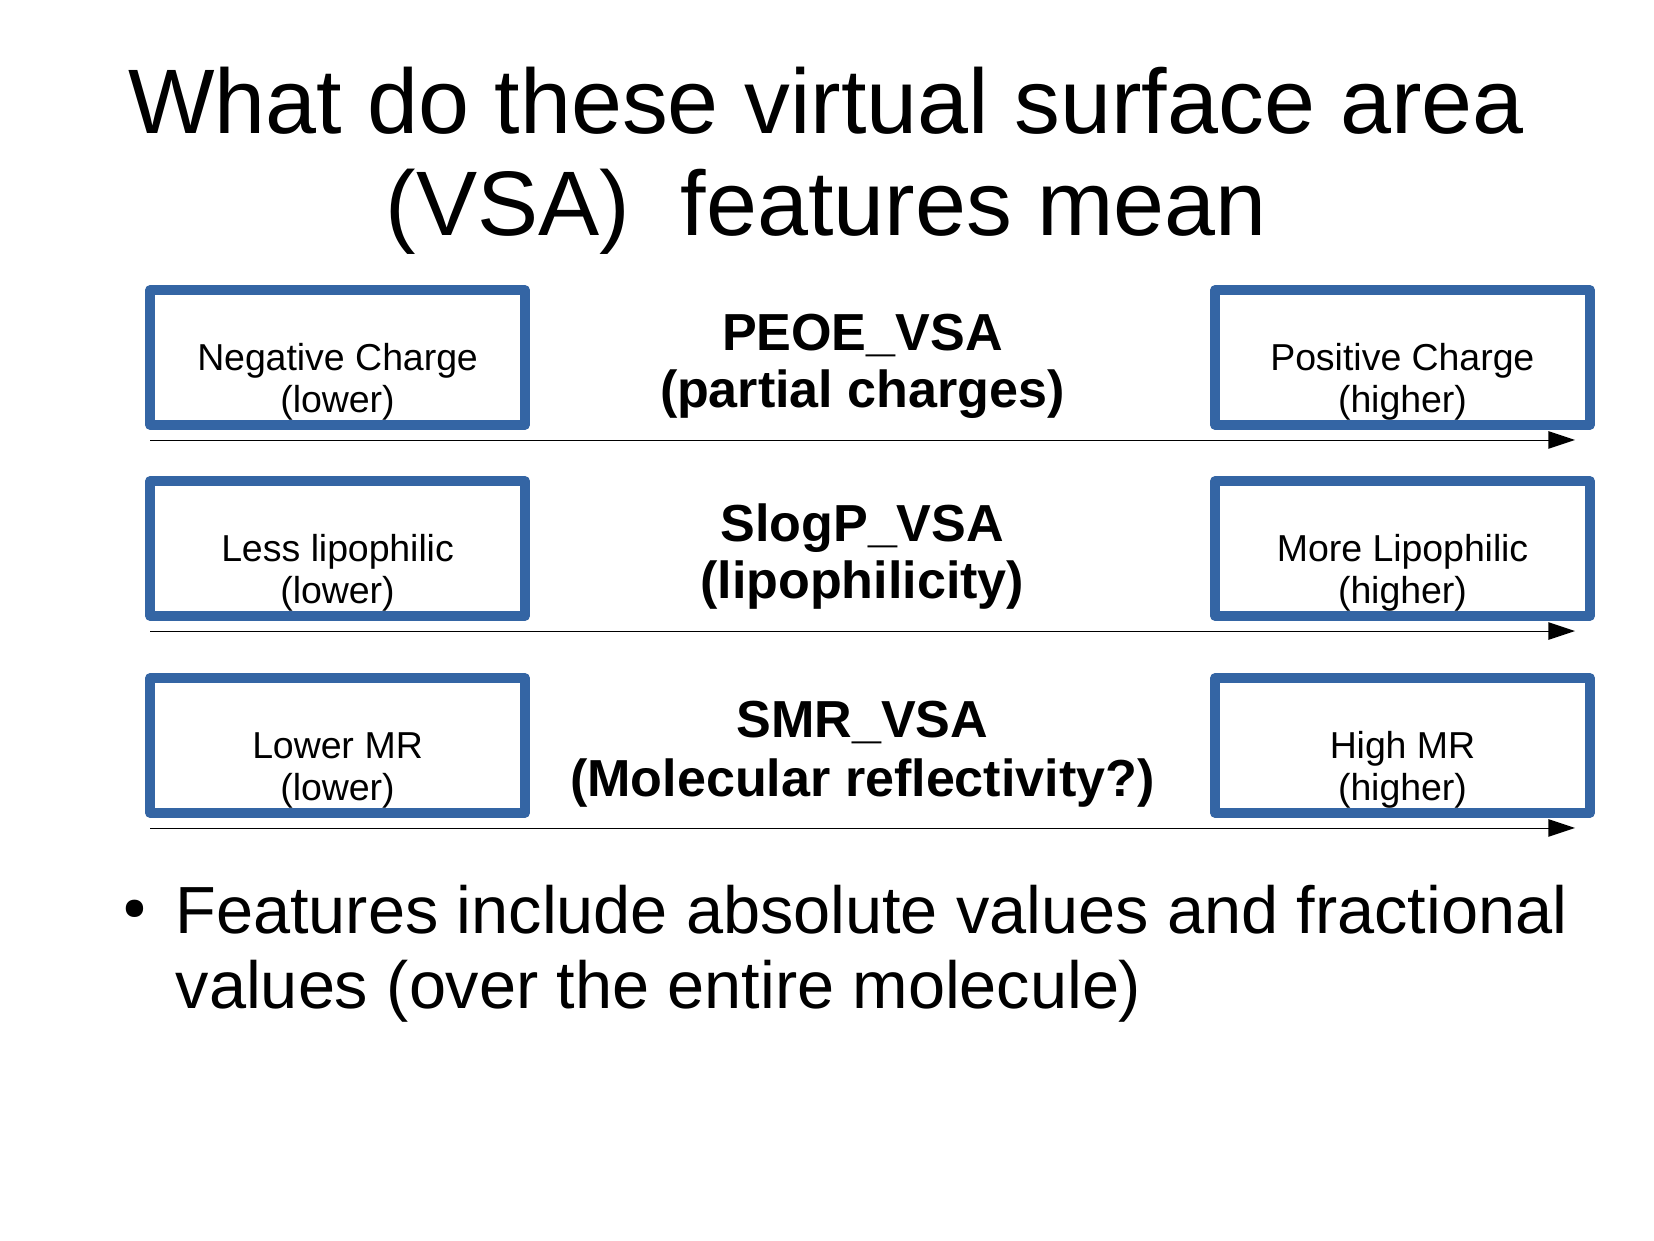

# What do these virtual surface area (VSA) features mean
Negative Charge
(lower)
Positive Charge
(higher)
PEOE_VSA
(partial charges)
Less lipophilic
(lower)
More Lipophilic
(higher)
SlogP_VSA
(lipophilicity)
Lower MR
(lower)
High MR
(higher)
SMR_VSA
(Molecular reflectivity?)
Features include absolute values and fractional values (over the entire molecule)